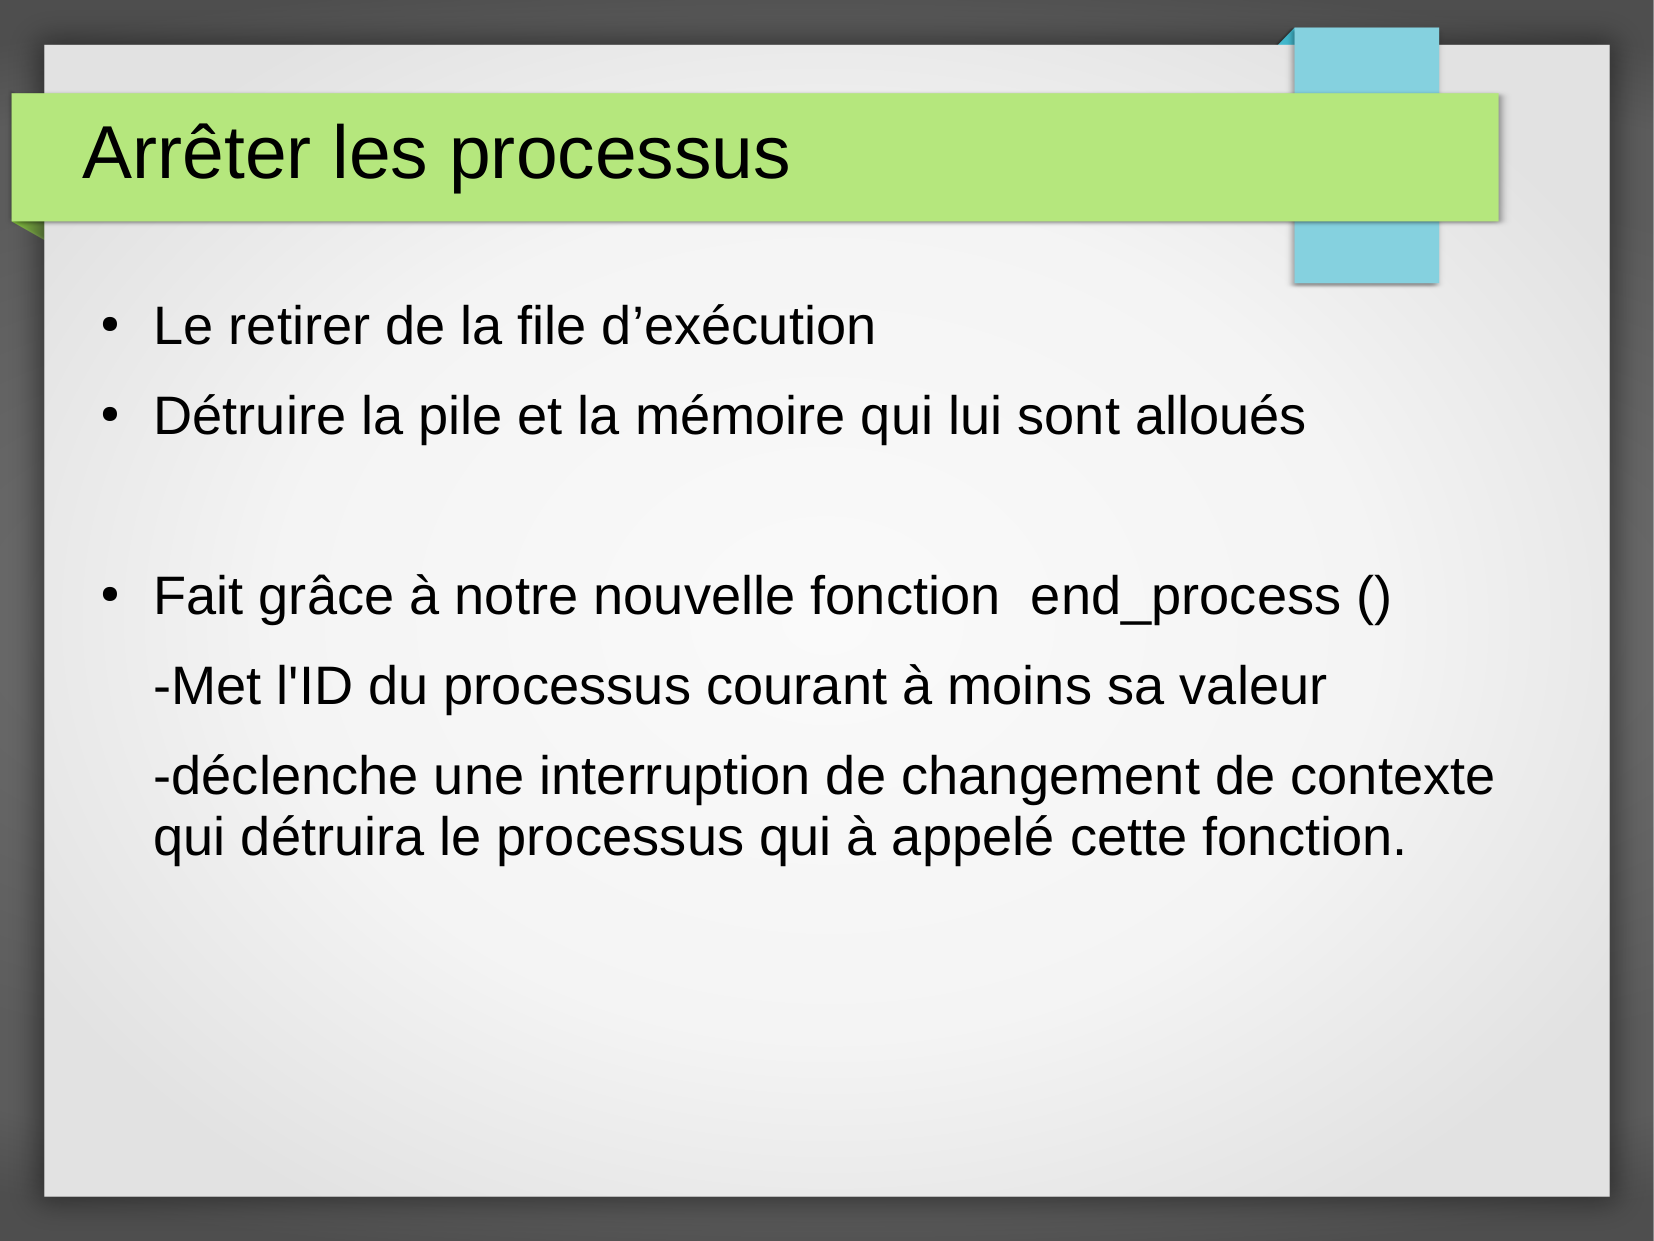

# Arrêter les processus
Le retirer de la file d’exécution
Détruire la pile et la mémoire qui lui sont alloués
Fait grâce à notre nouvelle fonction end_process ()
-Met l'ID du processus courant à moins sa valeur
-déclenche une interruption de changement de contexte qui détruira le processus qui à appelé cette fonction.